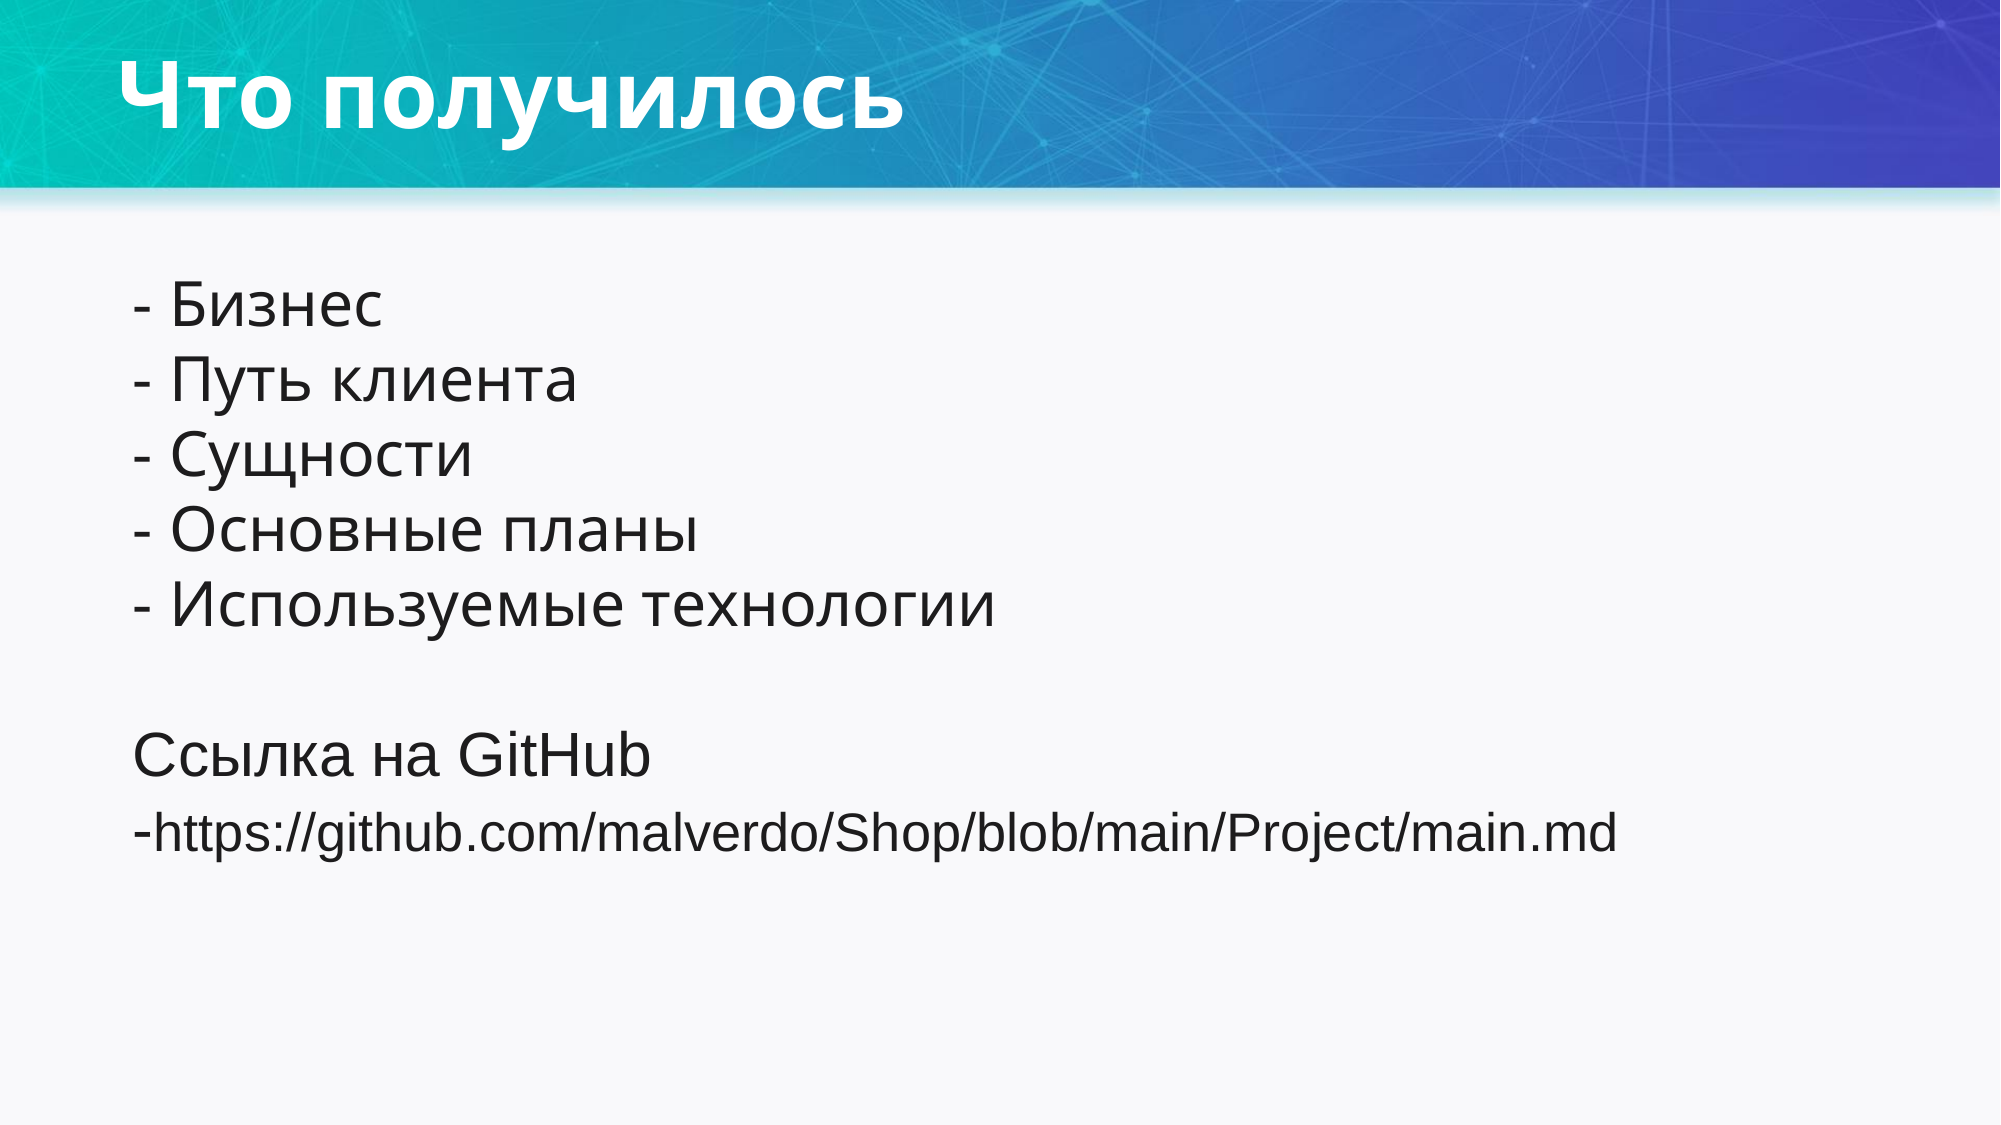

Что получилось
- Бизнес
- Путь клиента
- Сущности
- Основные планы
- Используемые технологии
Cсылка на GitHub
-https://github.com/malverdo/Shop/blob/main/Project/main.md